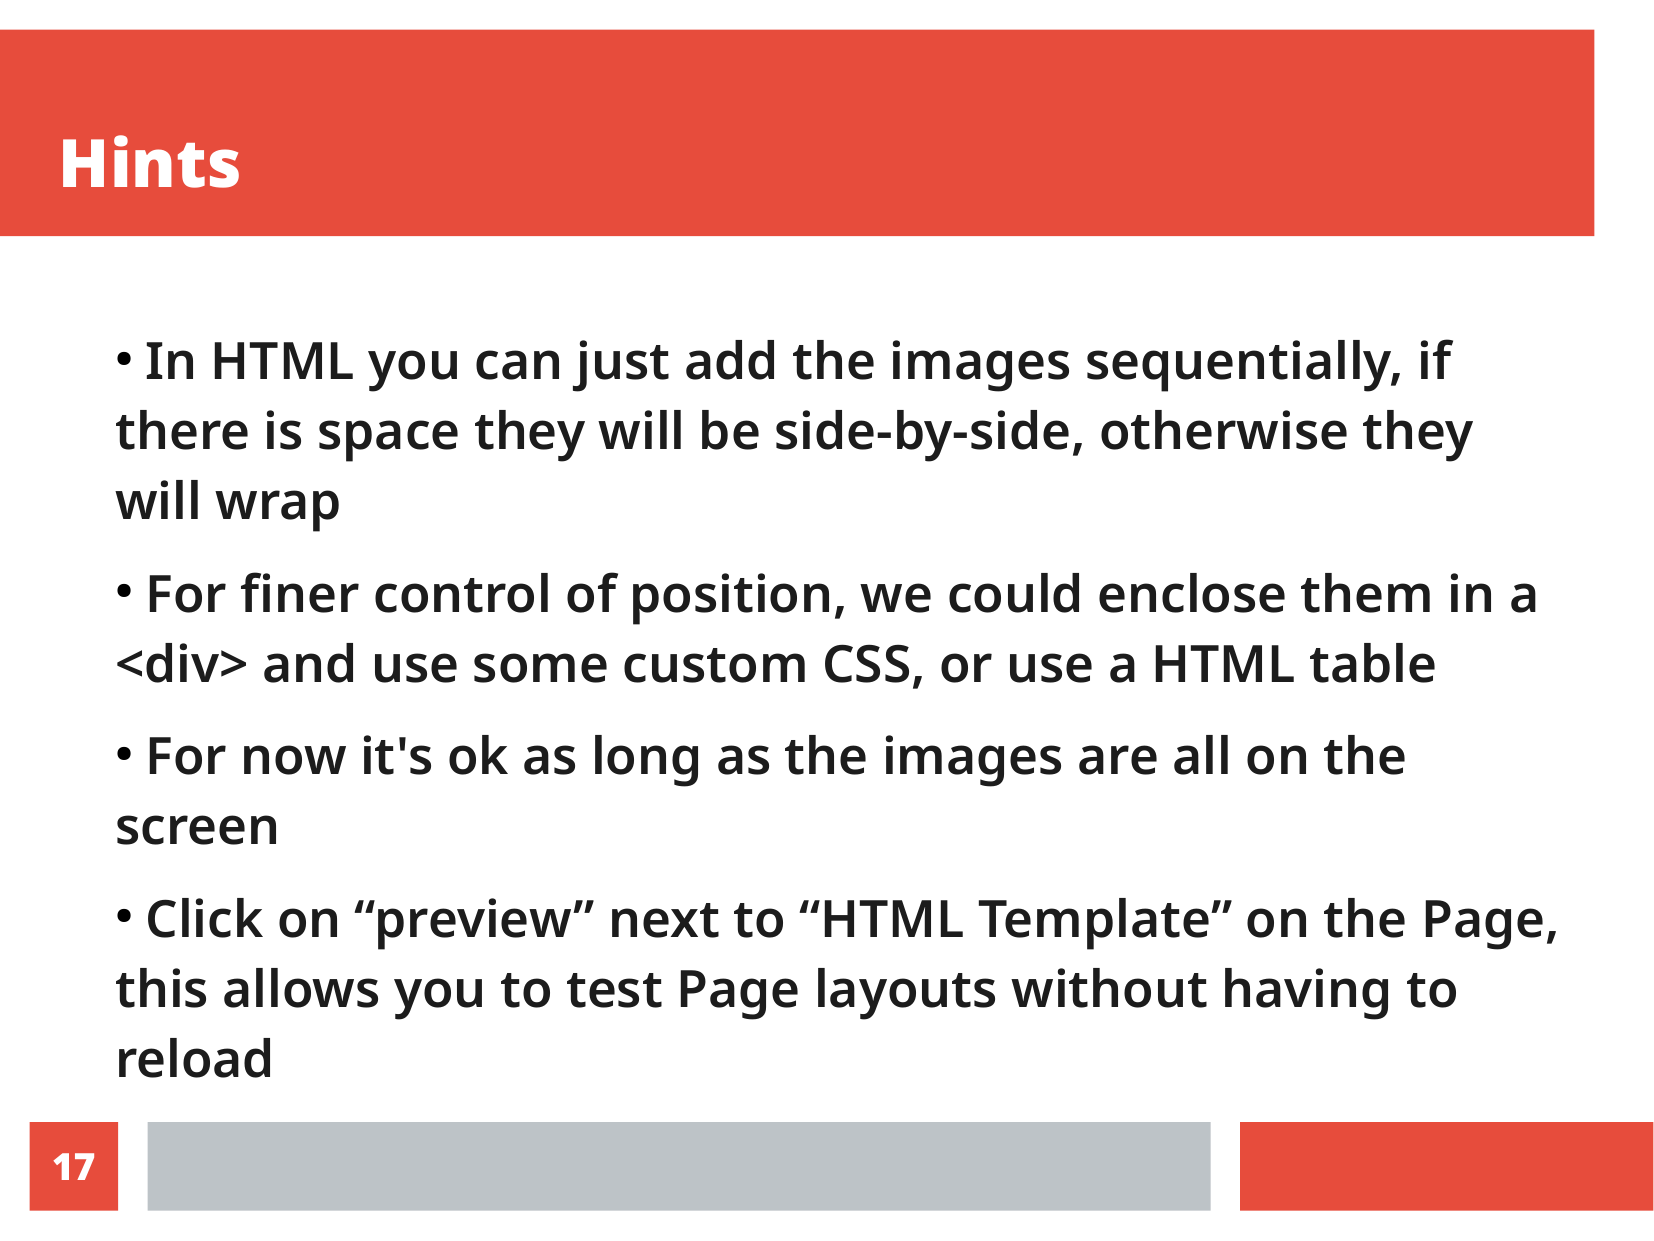

# Hints
 In HTML you can just add the images sequentially, if there is space they will be side-by-side, otherwise they will wrap
 For finer control of position, we could enclose them in a <div> and use some custom CSS, or use a HTML table
 For now it's ok as long as the images are all on the screen
 Click on “preview” next to “HTML Template” on the Page, this allows you to test Page layouts without having to reload
17